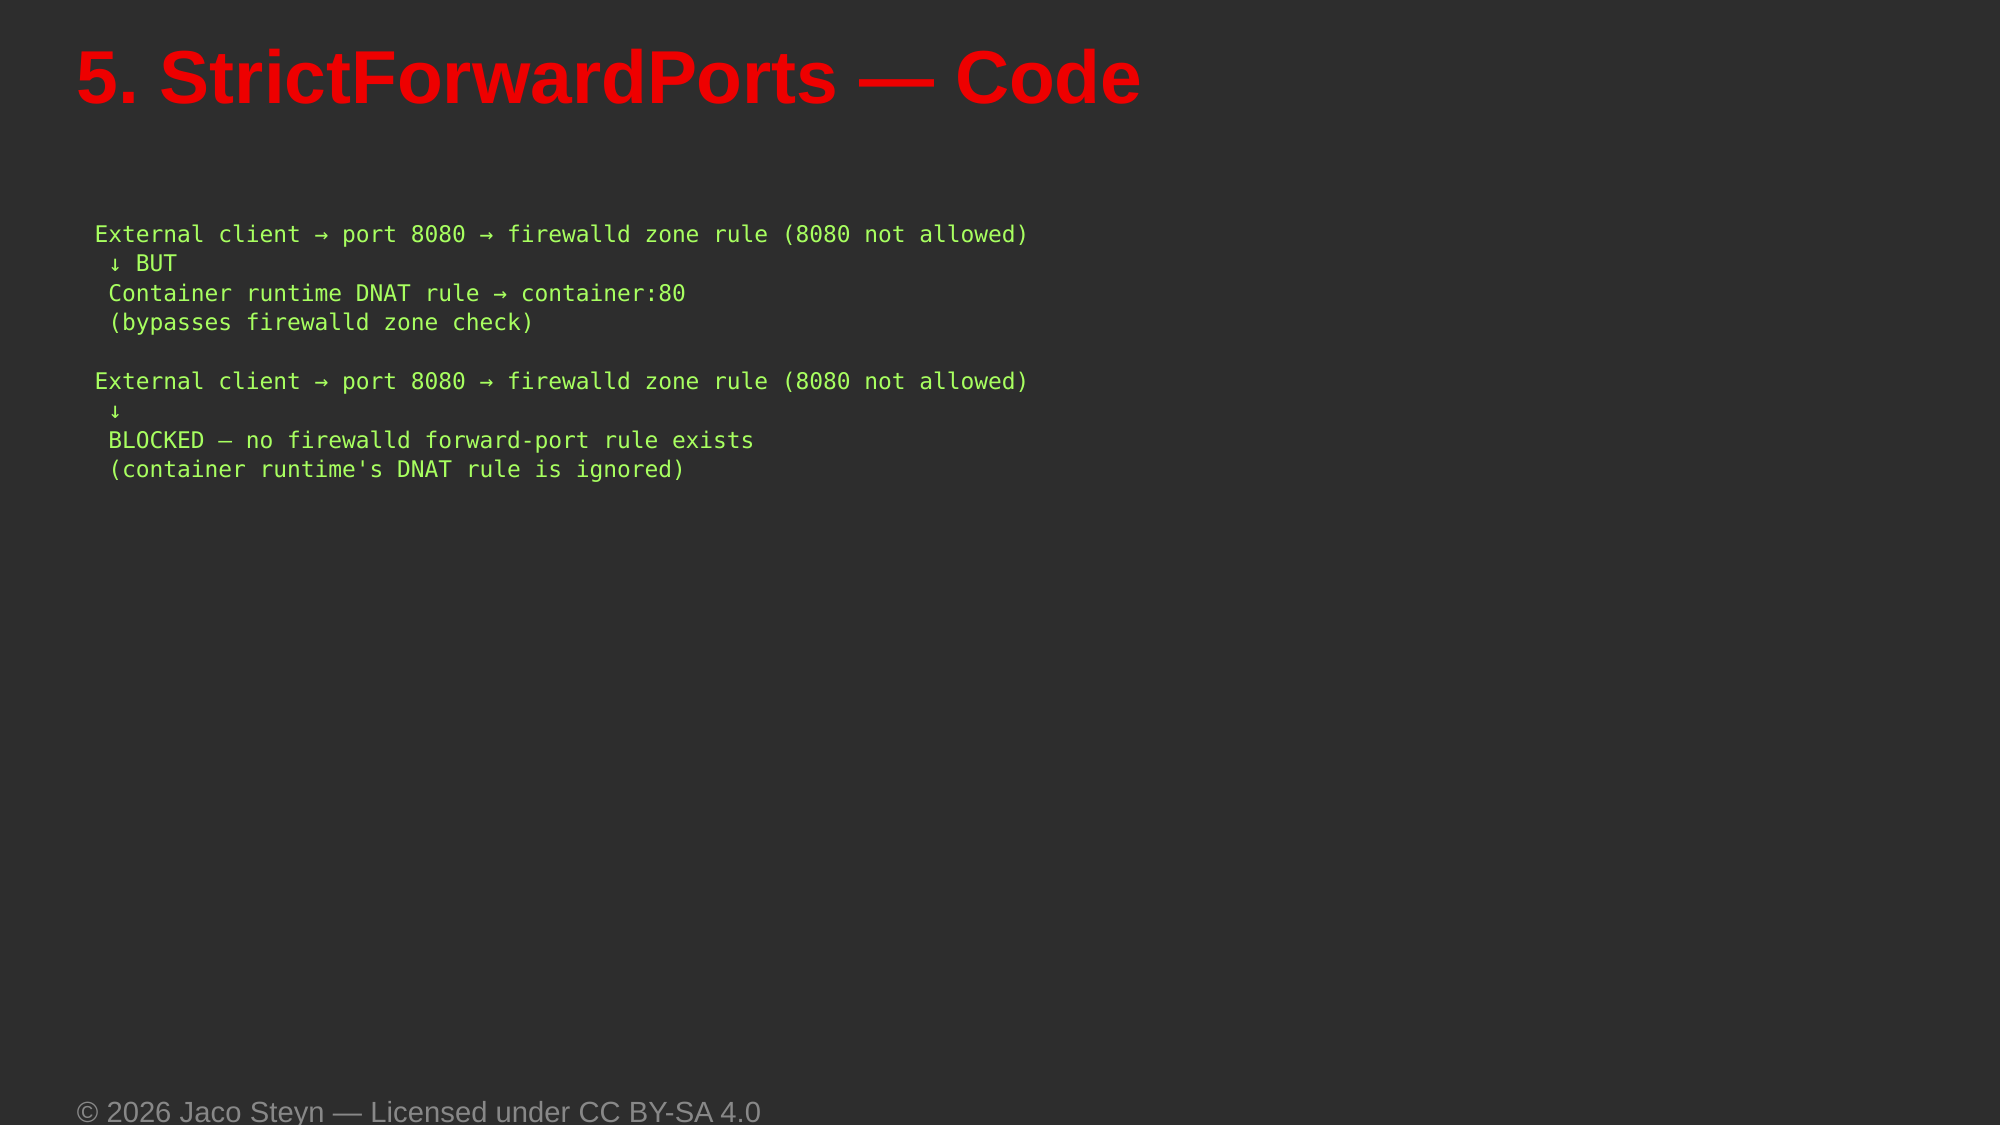

5. StrictForwardPorts — Code
External client → port 8080 → firewalld zone rule (8080 not allowed)
 ↓ BUT
 Container runtime DNAT rule → container:80
 (bypasses firewalld zone check)
External client → port 8080 → firewalld zone rule (8080 not allowed)
 ↓
 BLOCKED — no firewalld forward-port rule exists
 (container runtime's DNAT rule is ignored)
© 2026 Jaco Steyn — Licensed under CC BY-SA 4.0